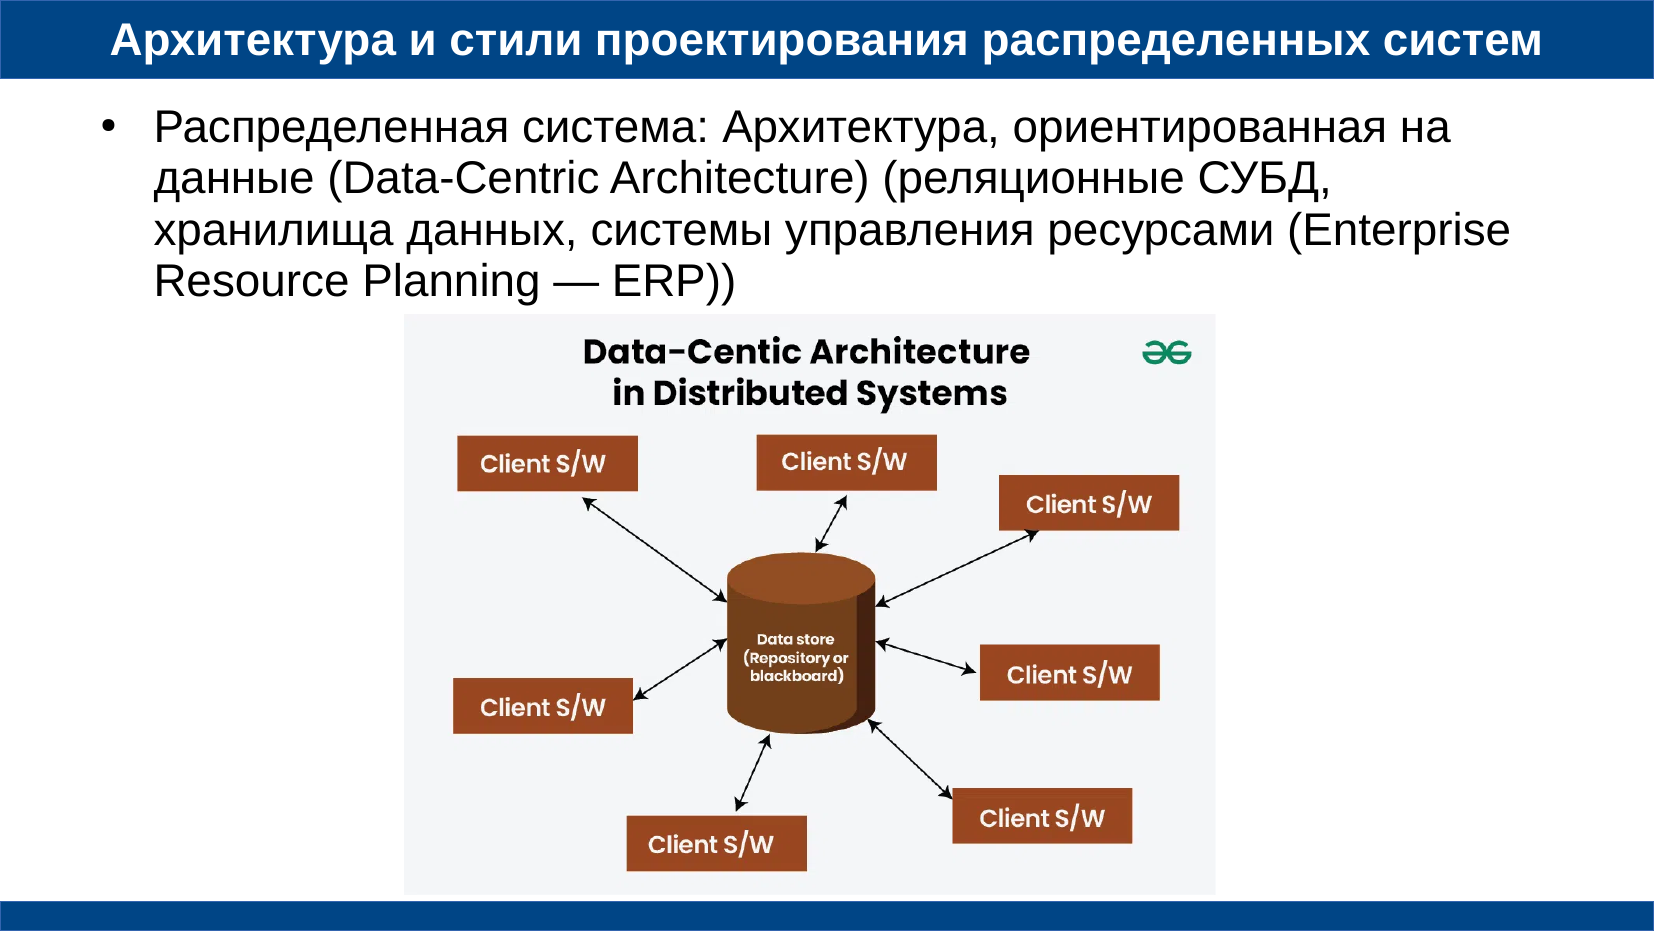

# Архитектура и стили проектирования распределенных систем
Распределенная система: Архитектура, ориентированная на данные (Data-Centric Architecture) (реляционные СУБД, хранилища данных, системы управления ресурсами (Enterprise Resource Planning — ERP))